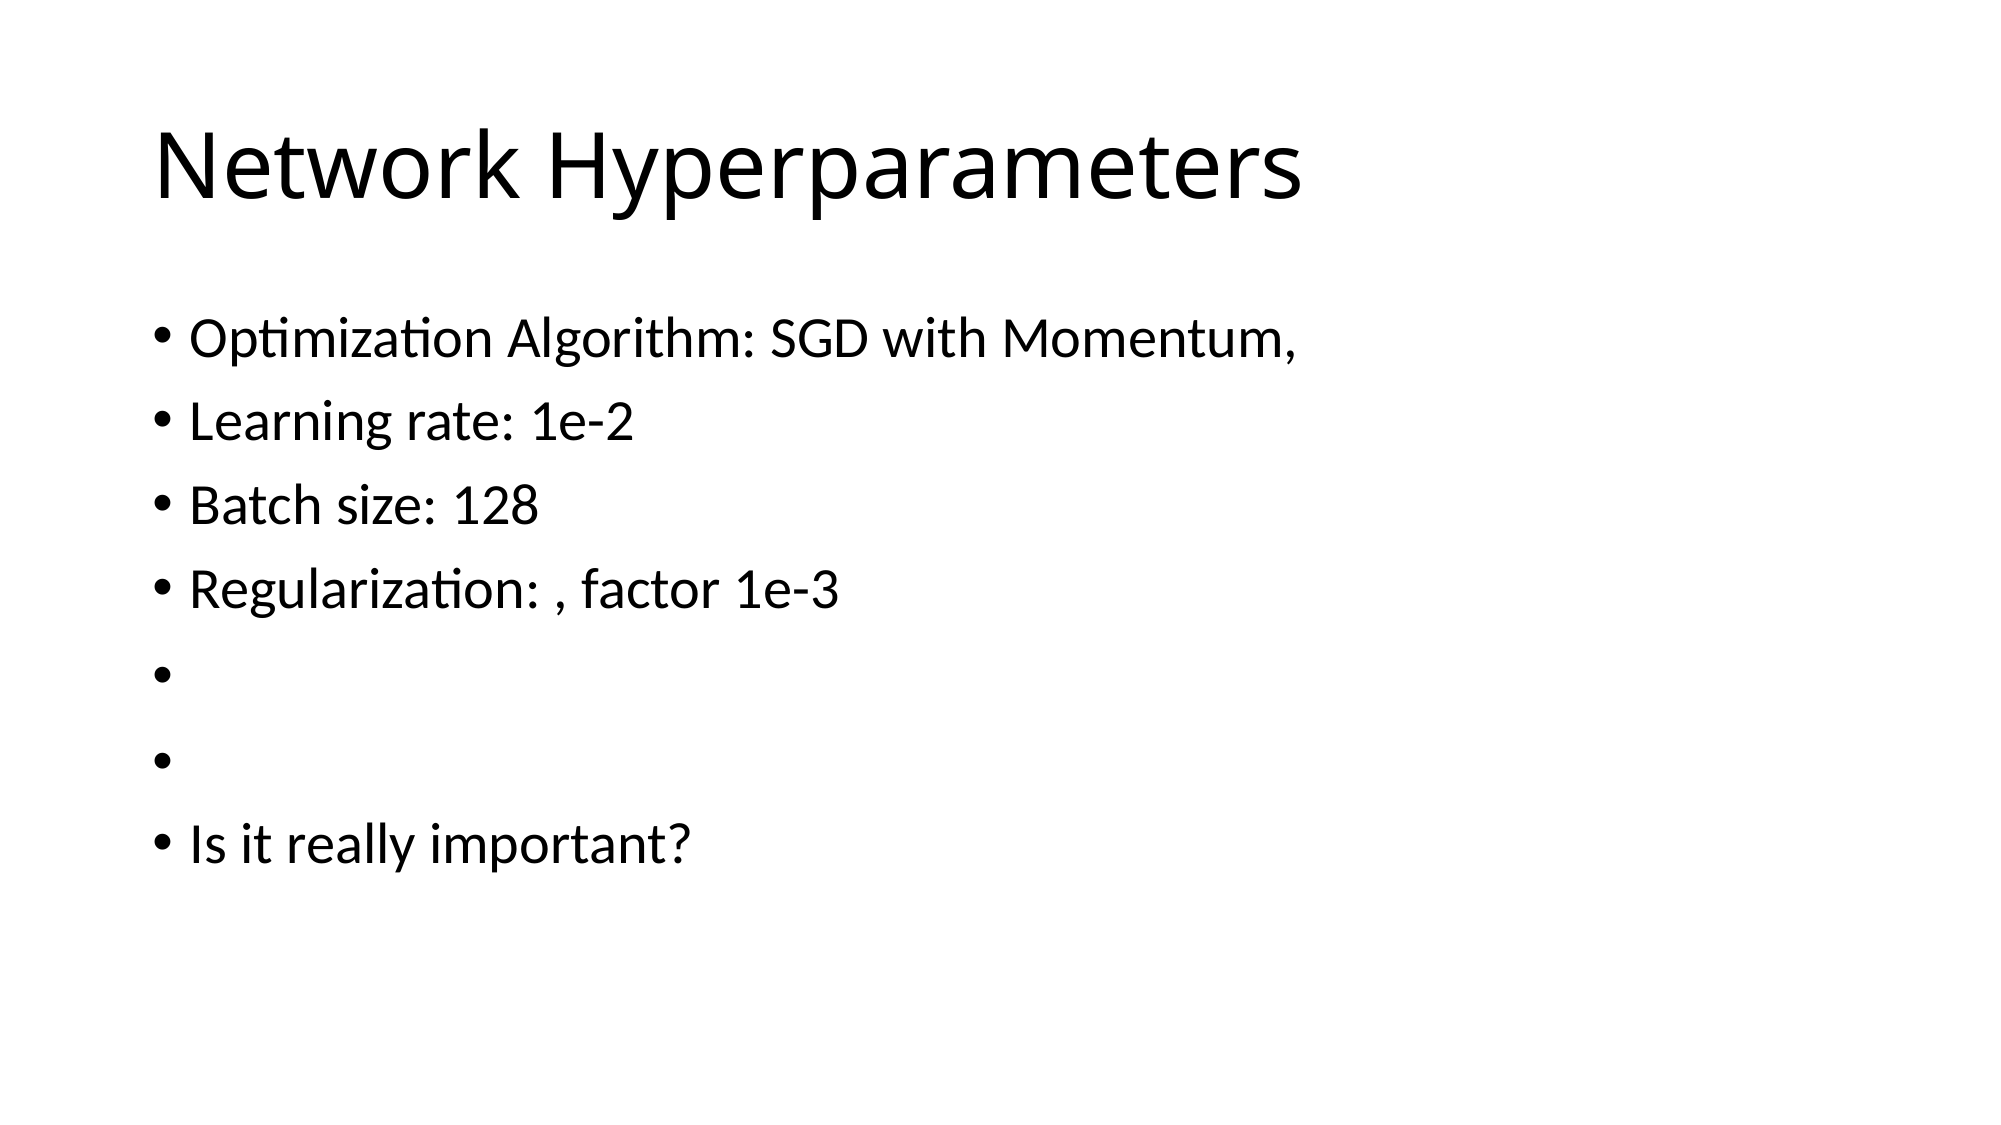

# Network Hyperparameters
Optimization Algorithm: SGD with Momentum,
Learning rate: 1e-2
Batch size: 128
Regularization: , factor 1e-3
Is it really important?